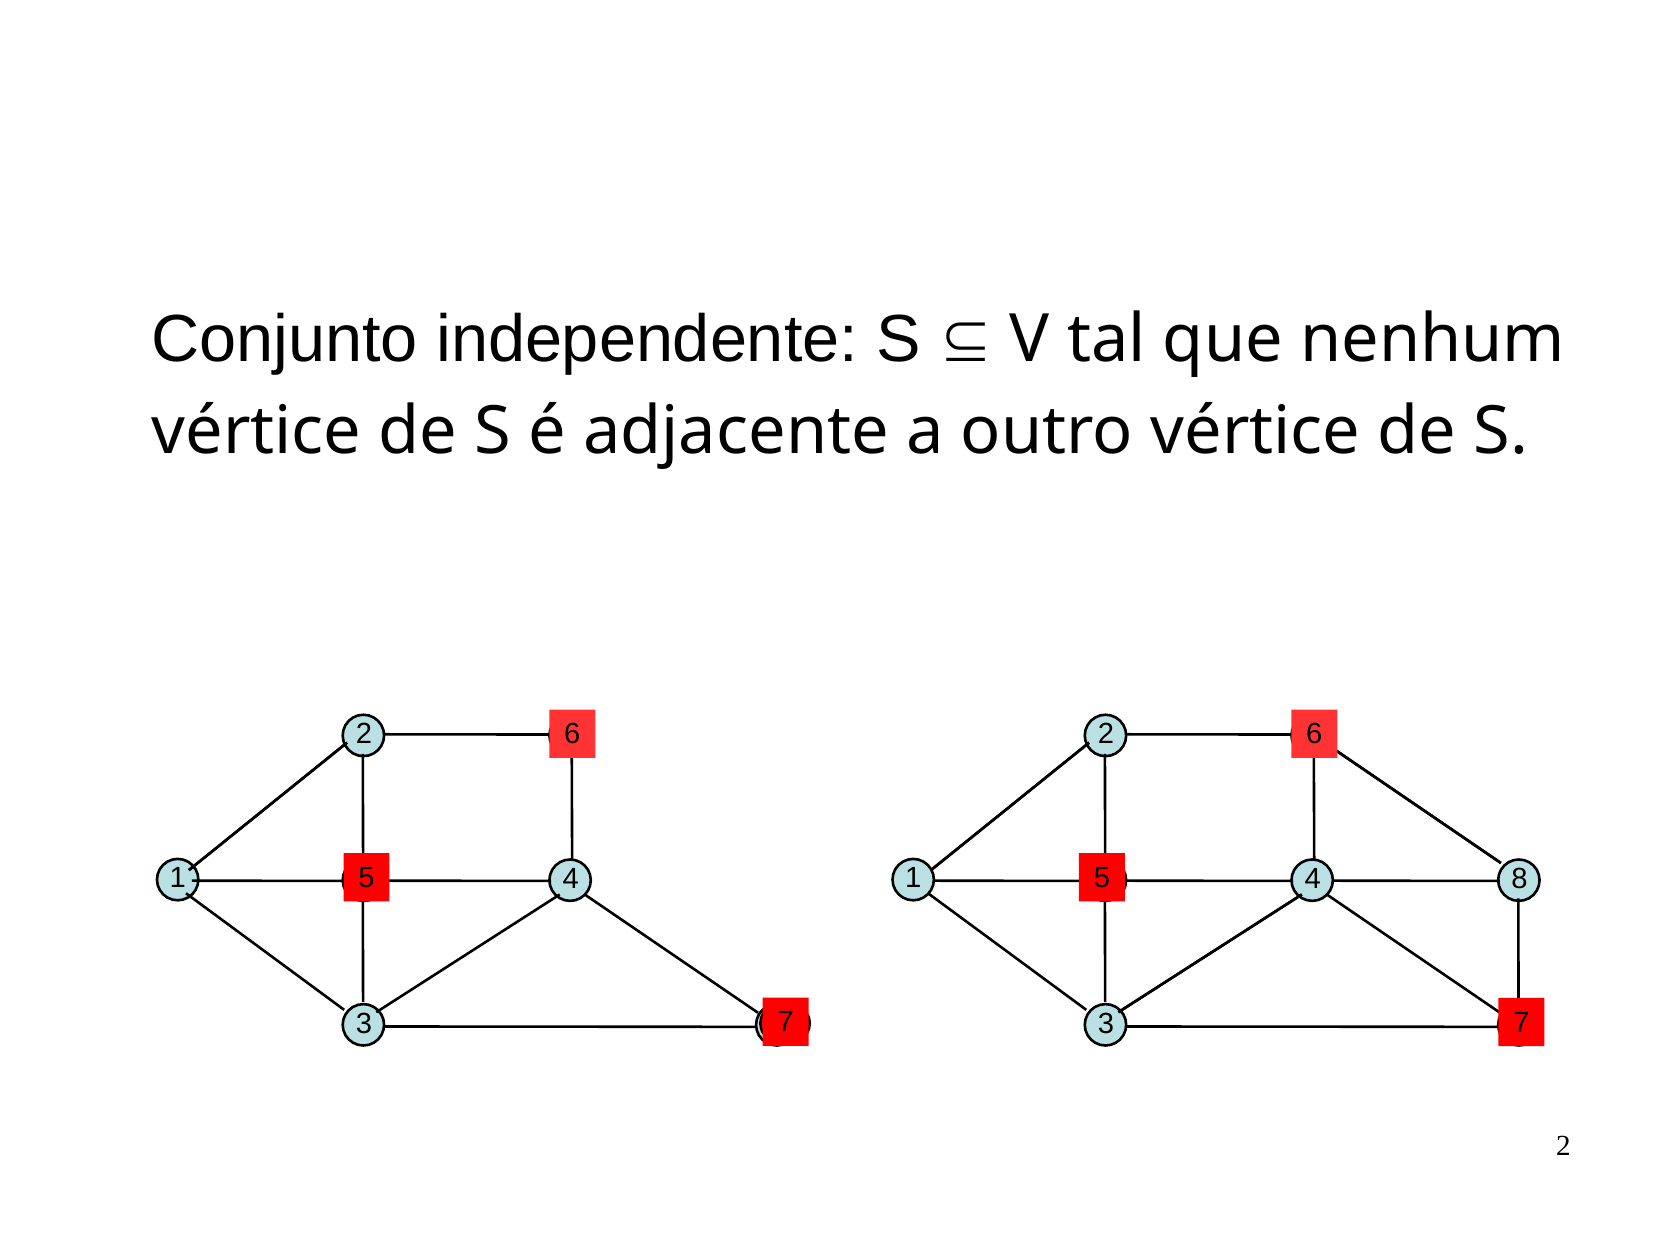

# Conjunto independente: S  V tal que nenhum vértice de S é adjacente a outro vértice de S.
2
6
6
2
6
6
1
5
1
5
5
4
5
4
8
7
7
3
7
3
7
2